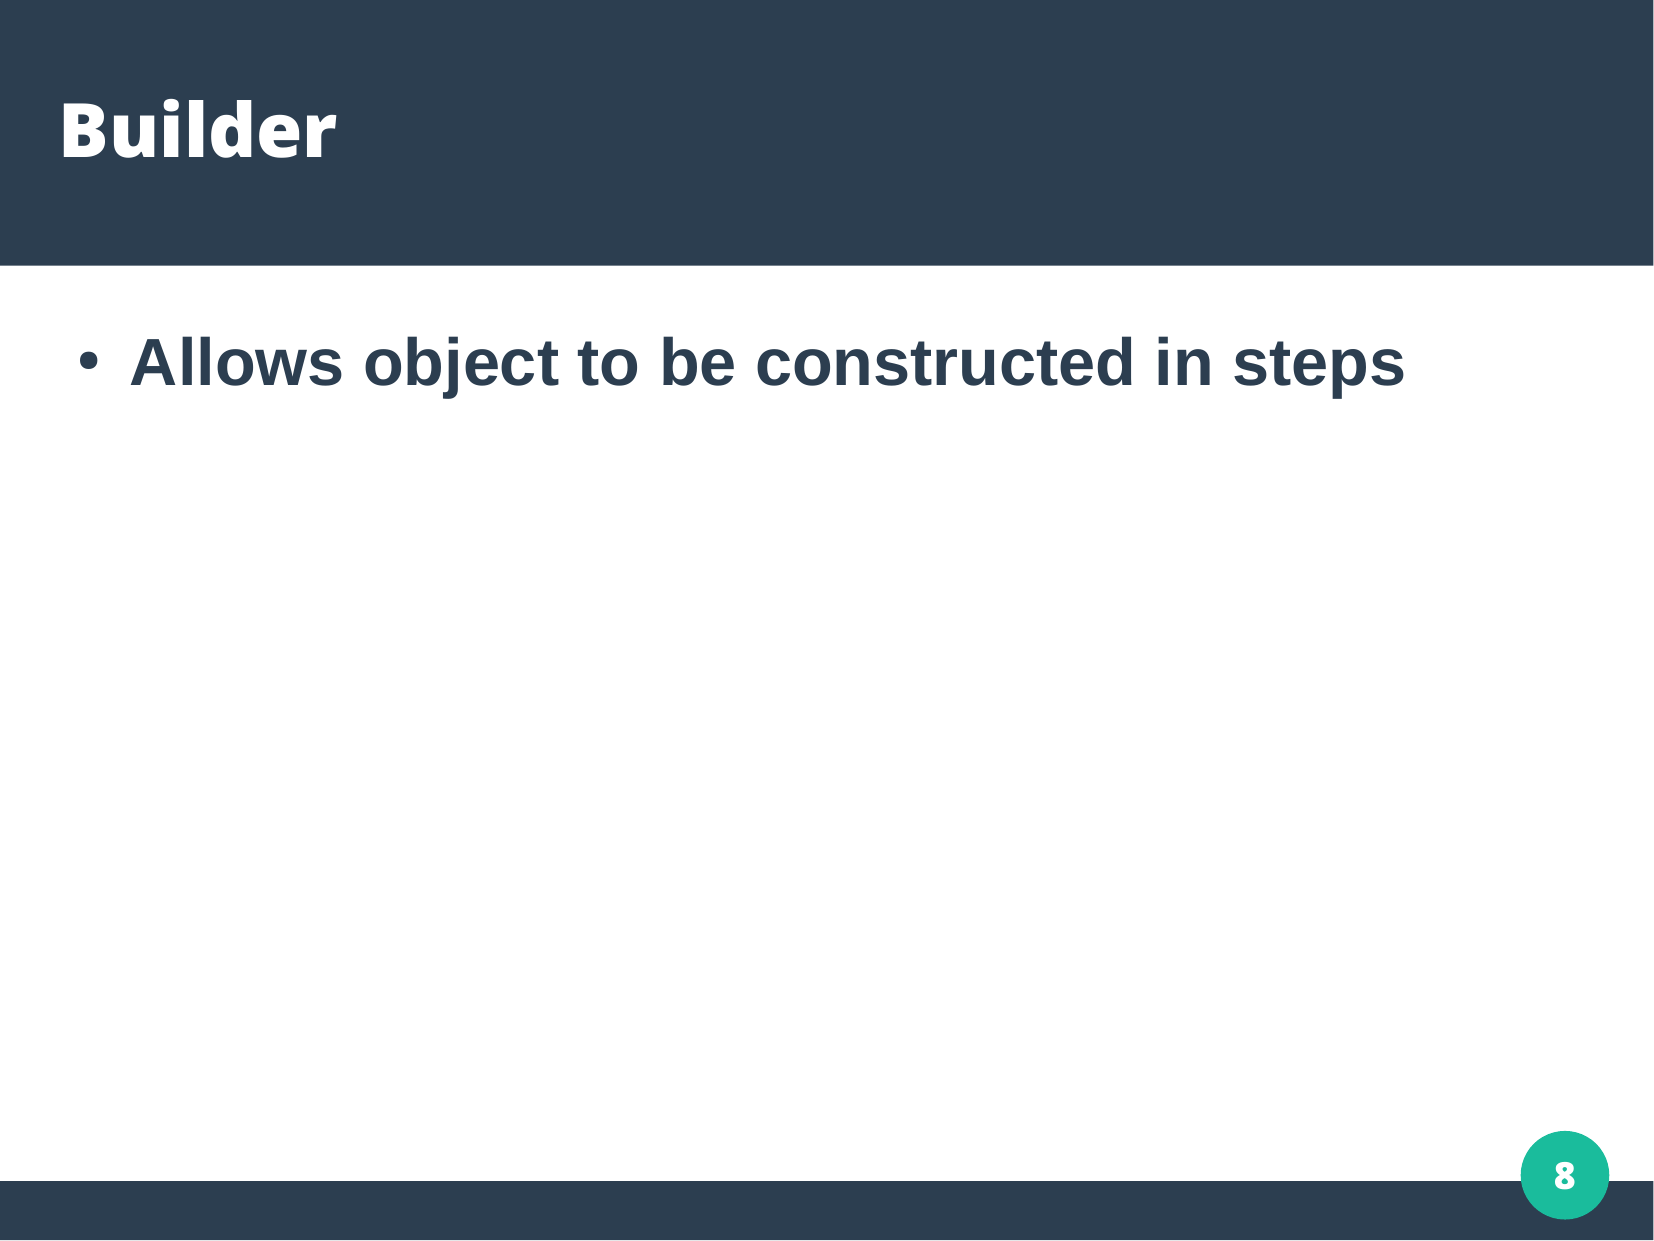

# Builder
Allows object to be constructed in steps
8